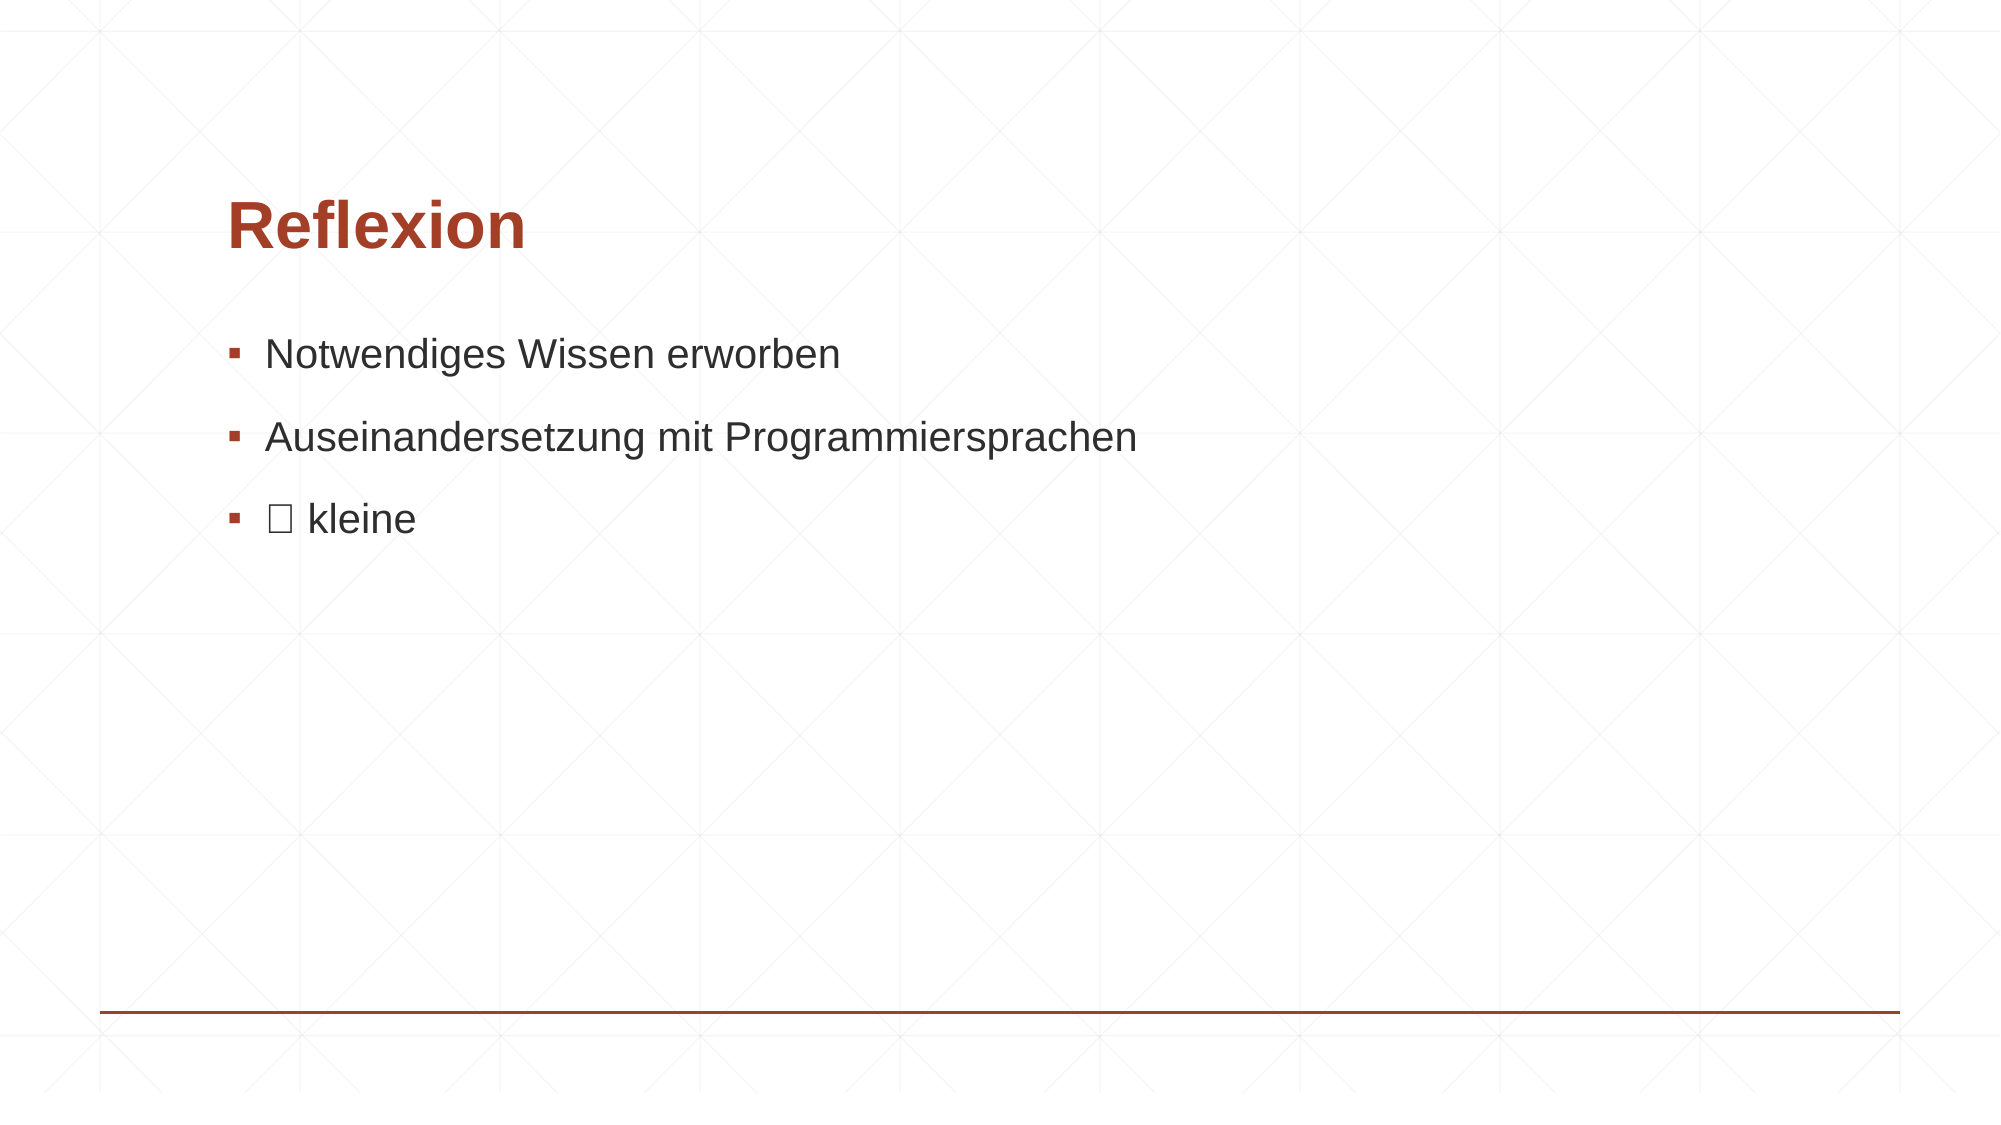

# Reflexion
Notwendiges Wissen erworben
Auseinandersetzung mit Programmiersprachen
 kleine